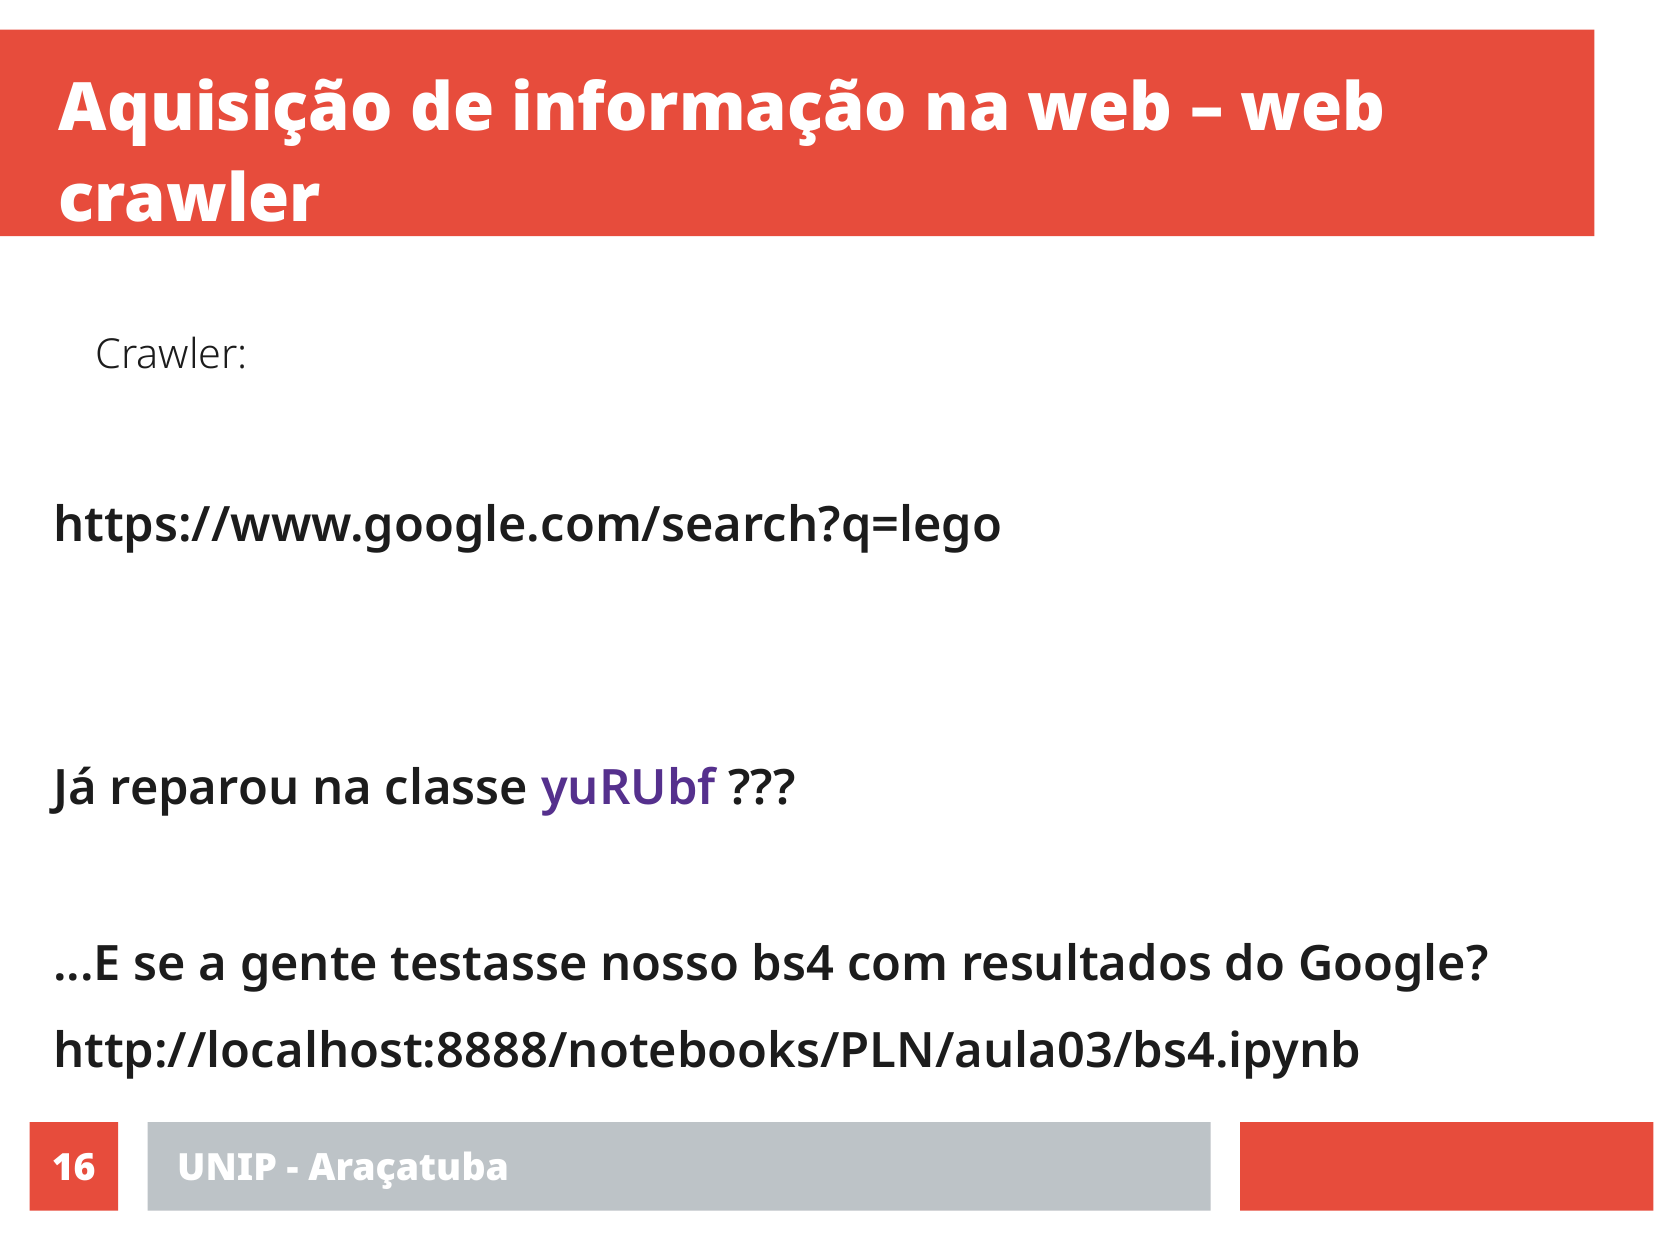

# Aquisição de informação na web – web crawler
Crawler:
https://www.google.com/search?q=lego
Já reparou na classe yuRUbf ???
...E se a gente testasse nosso bs4 com resultados do Google?
http://localhost:8888/notebooks/PLN/aula03/bs4.ipynb
16
UNIP - Araçatuba